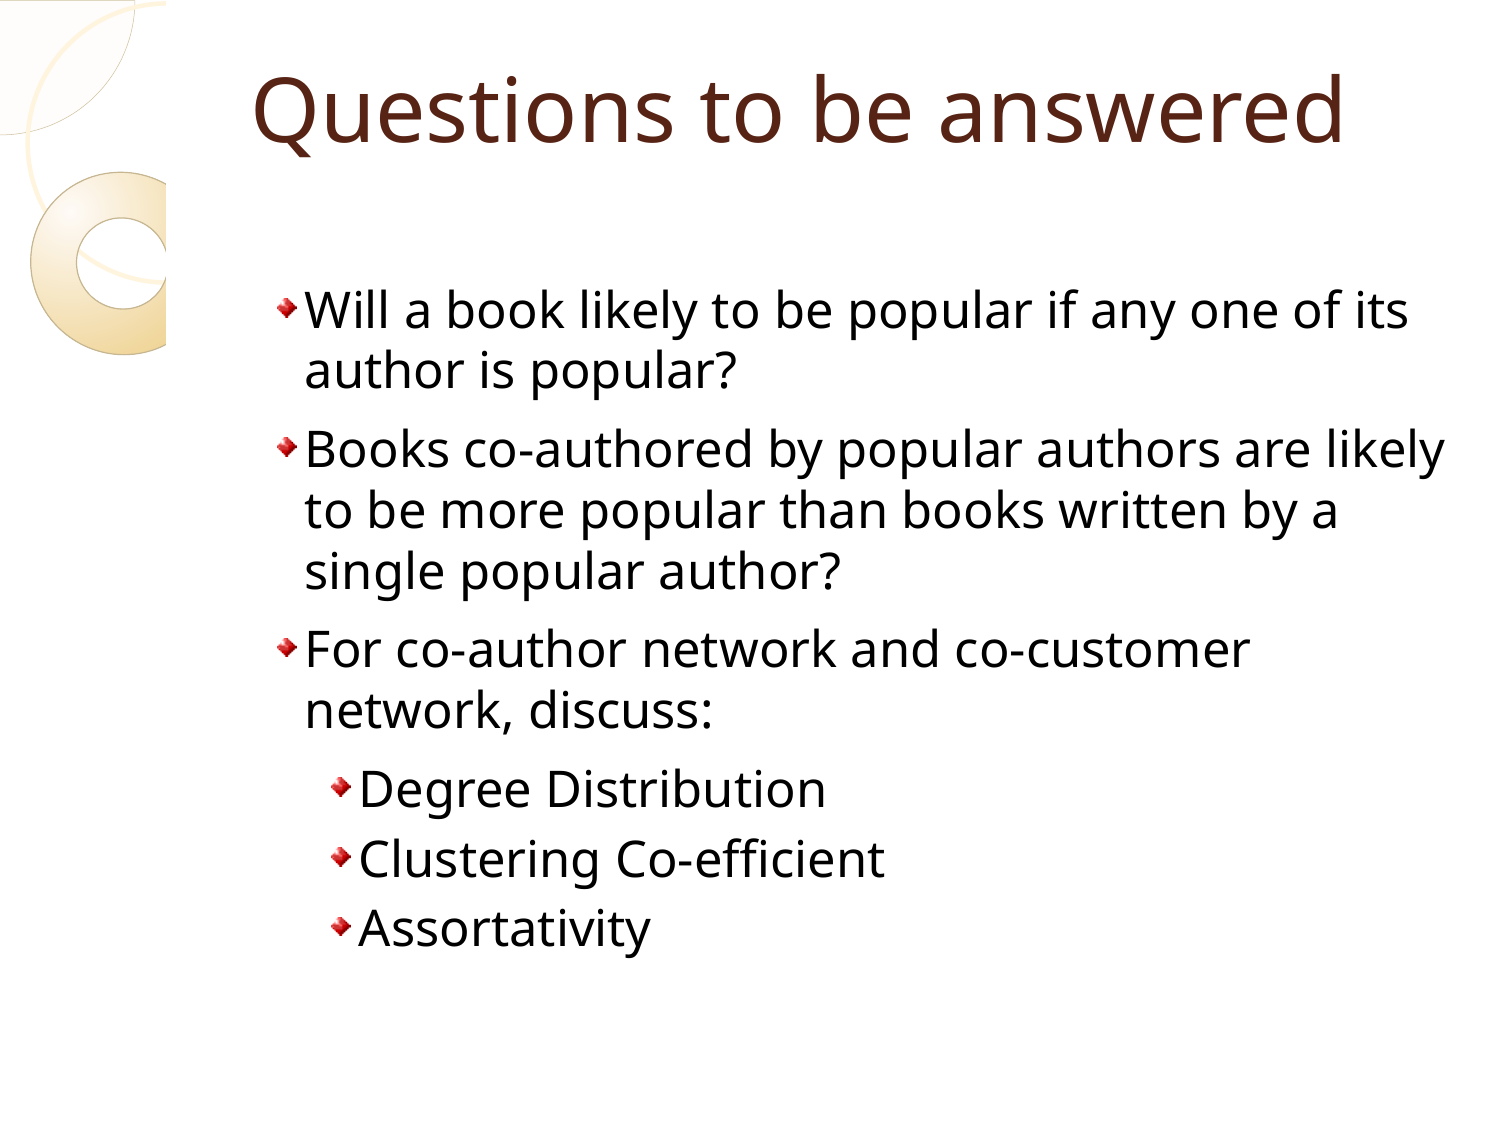

# Questions to be answered
Will a book likely to be popular if any one of its author is popular?
Books co-authored by popular authors are likely to be more popular than books written by a single popular author?
For co-author network and co-customer network, discuss:
Degree Distribution
Clustering Co-efficient
Assortativity